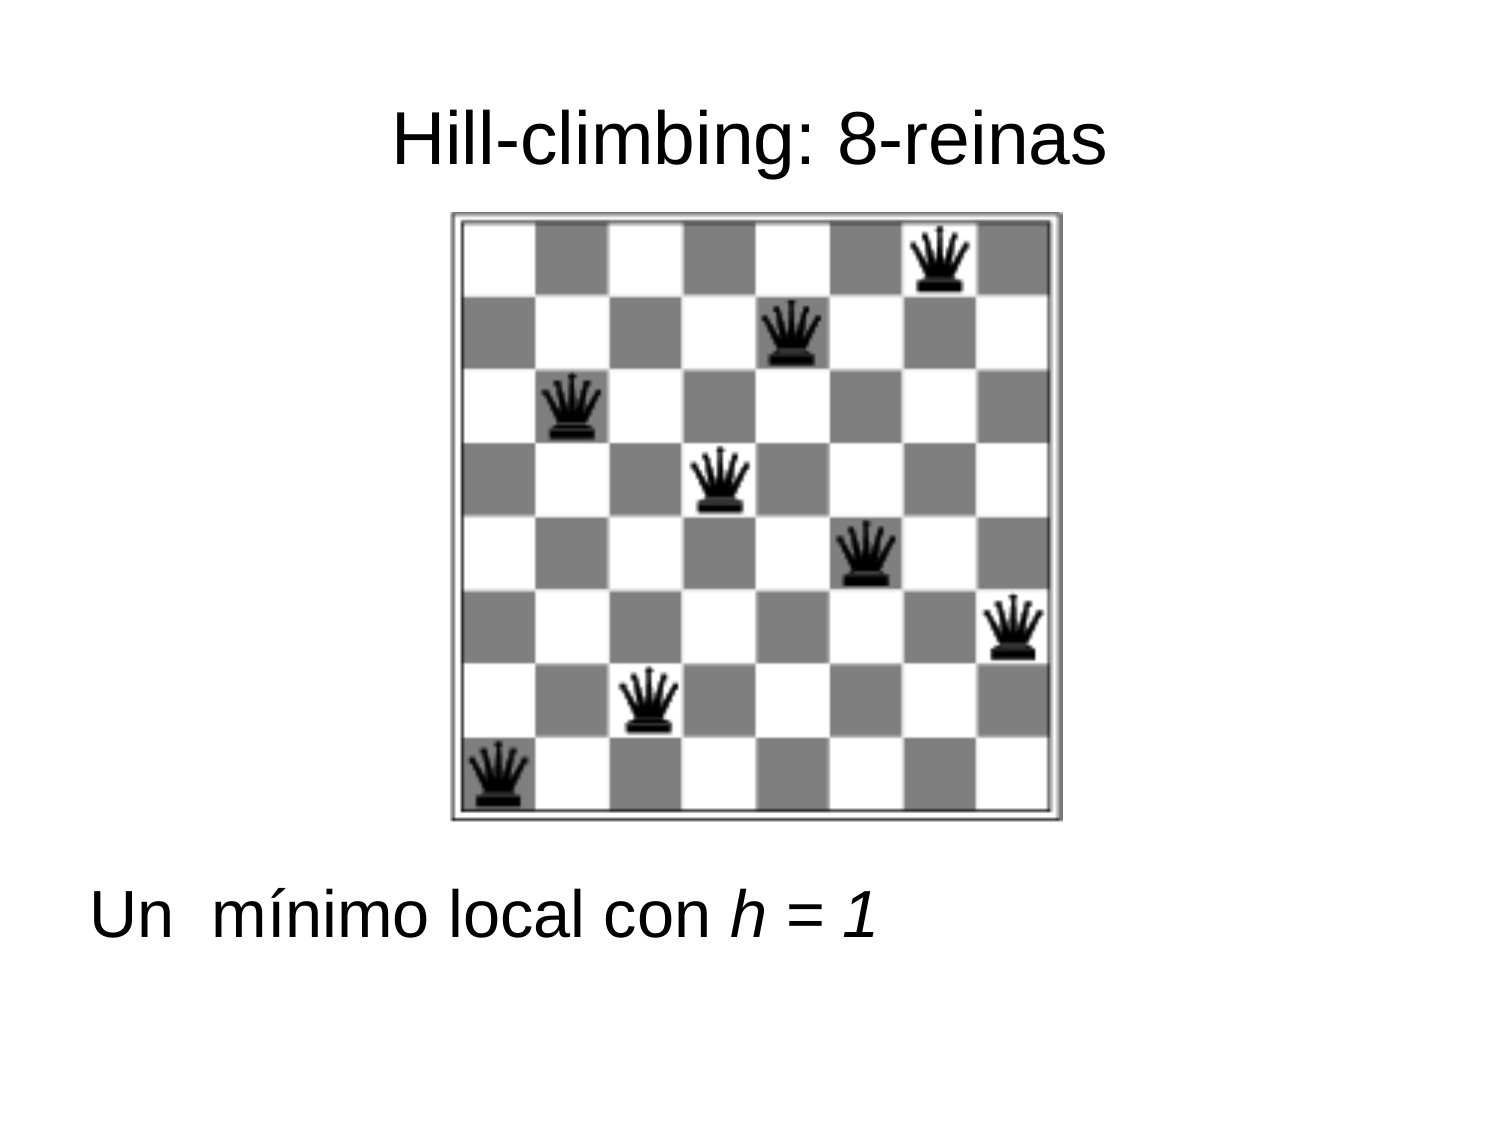

# Hill-climbing: 8-reinas
Un mínimo local con h = 1